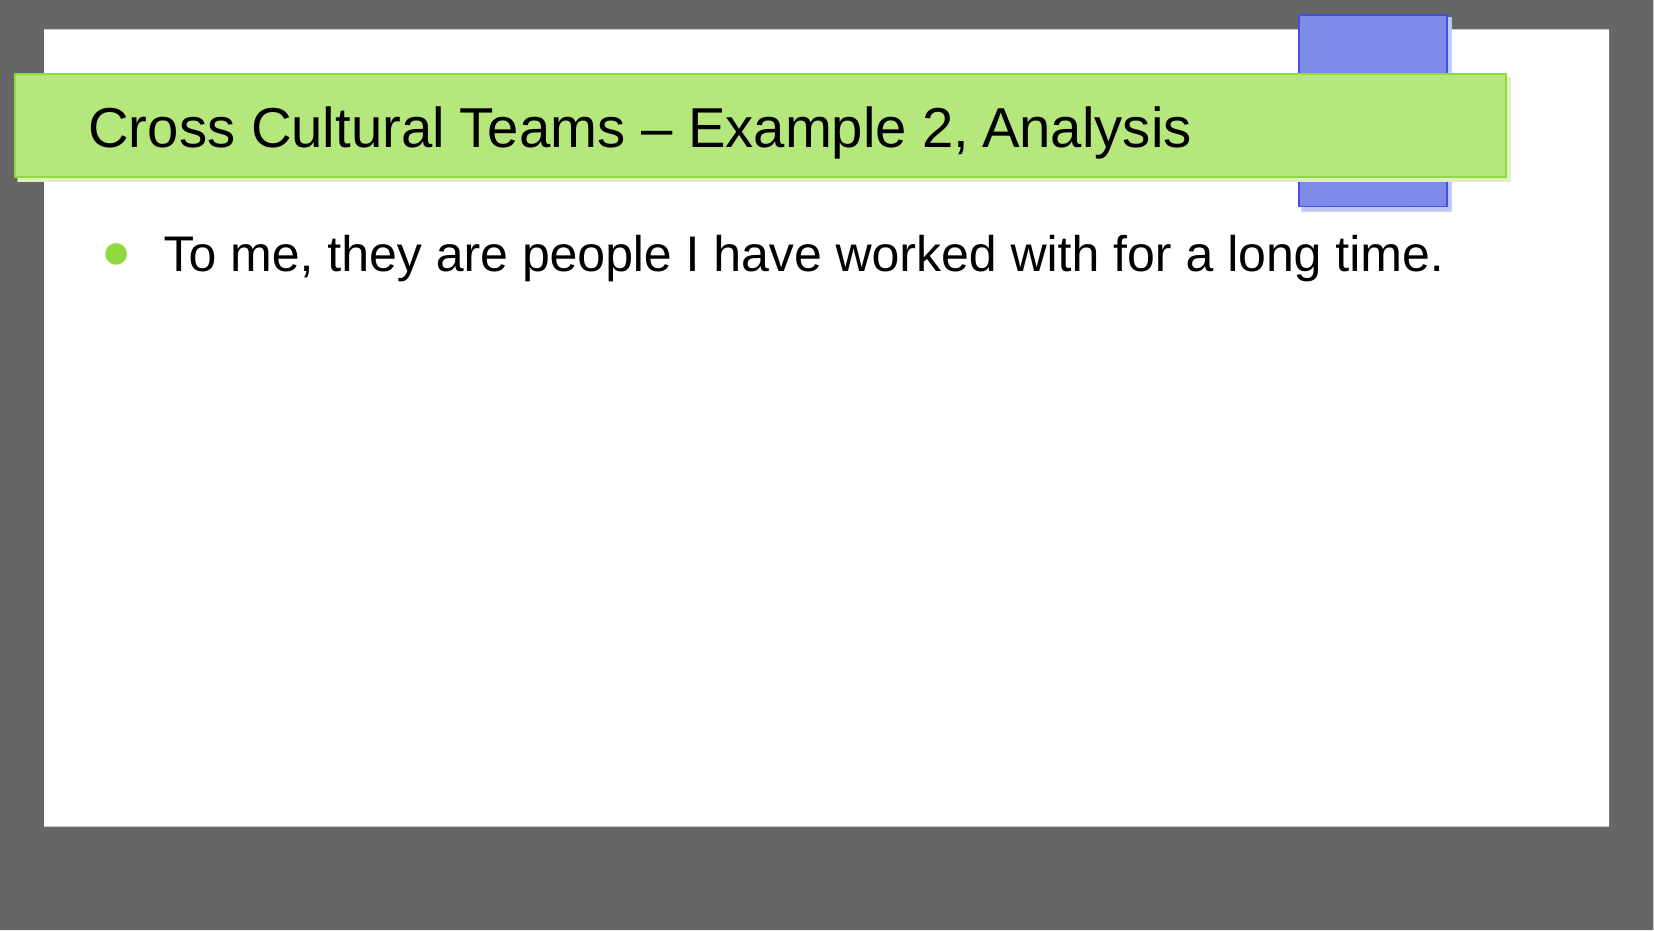

Cross Cultural Teams – Example 2, Analysis
To me, they are people I have worked with for a long time.